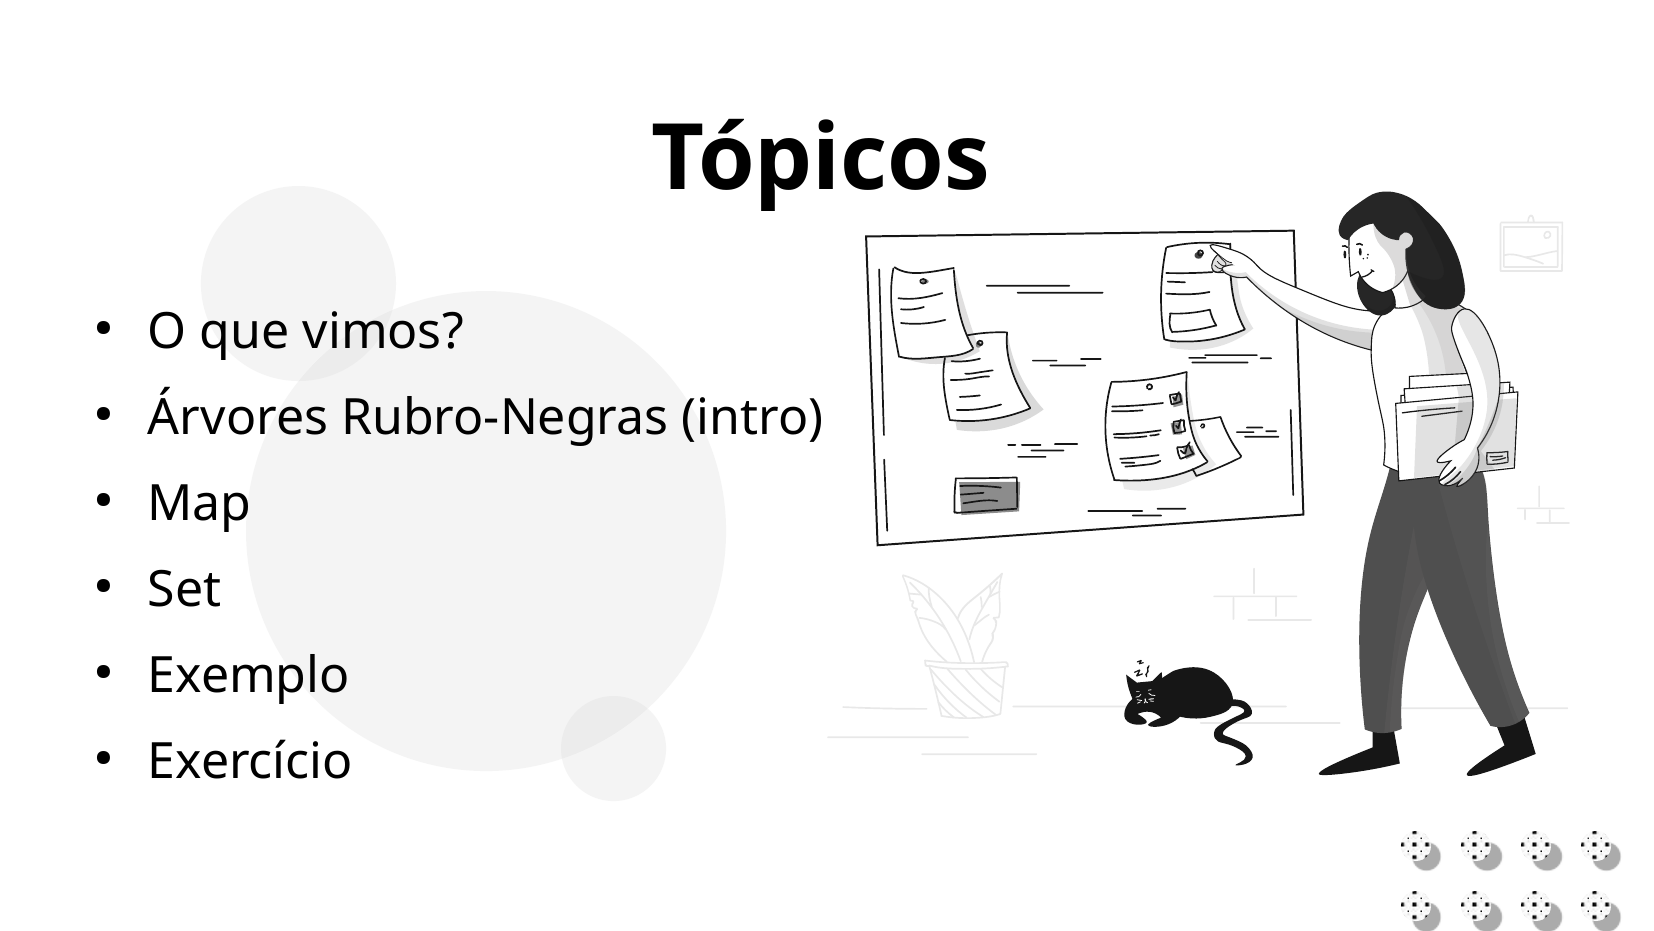

# Tópicos
O que vimos?
Árvores Rubro-Negras (intro)
Map
Set
Exemplo
Exercício